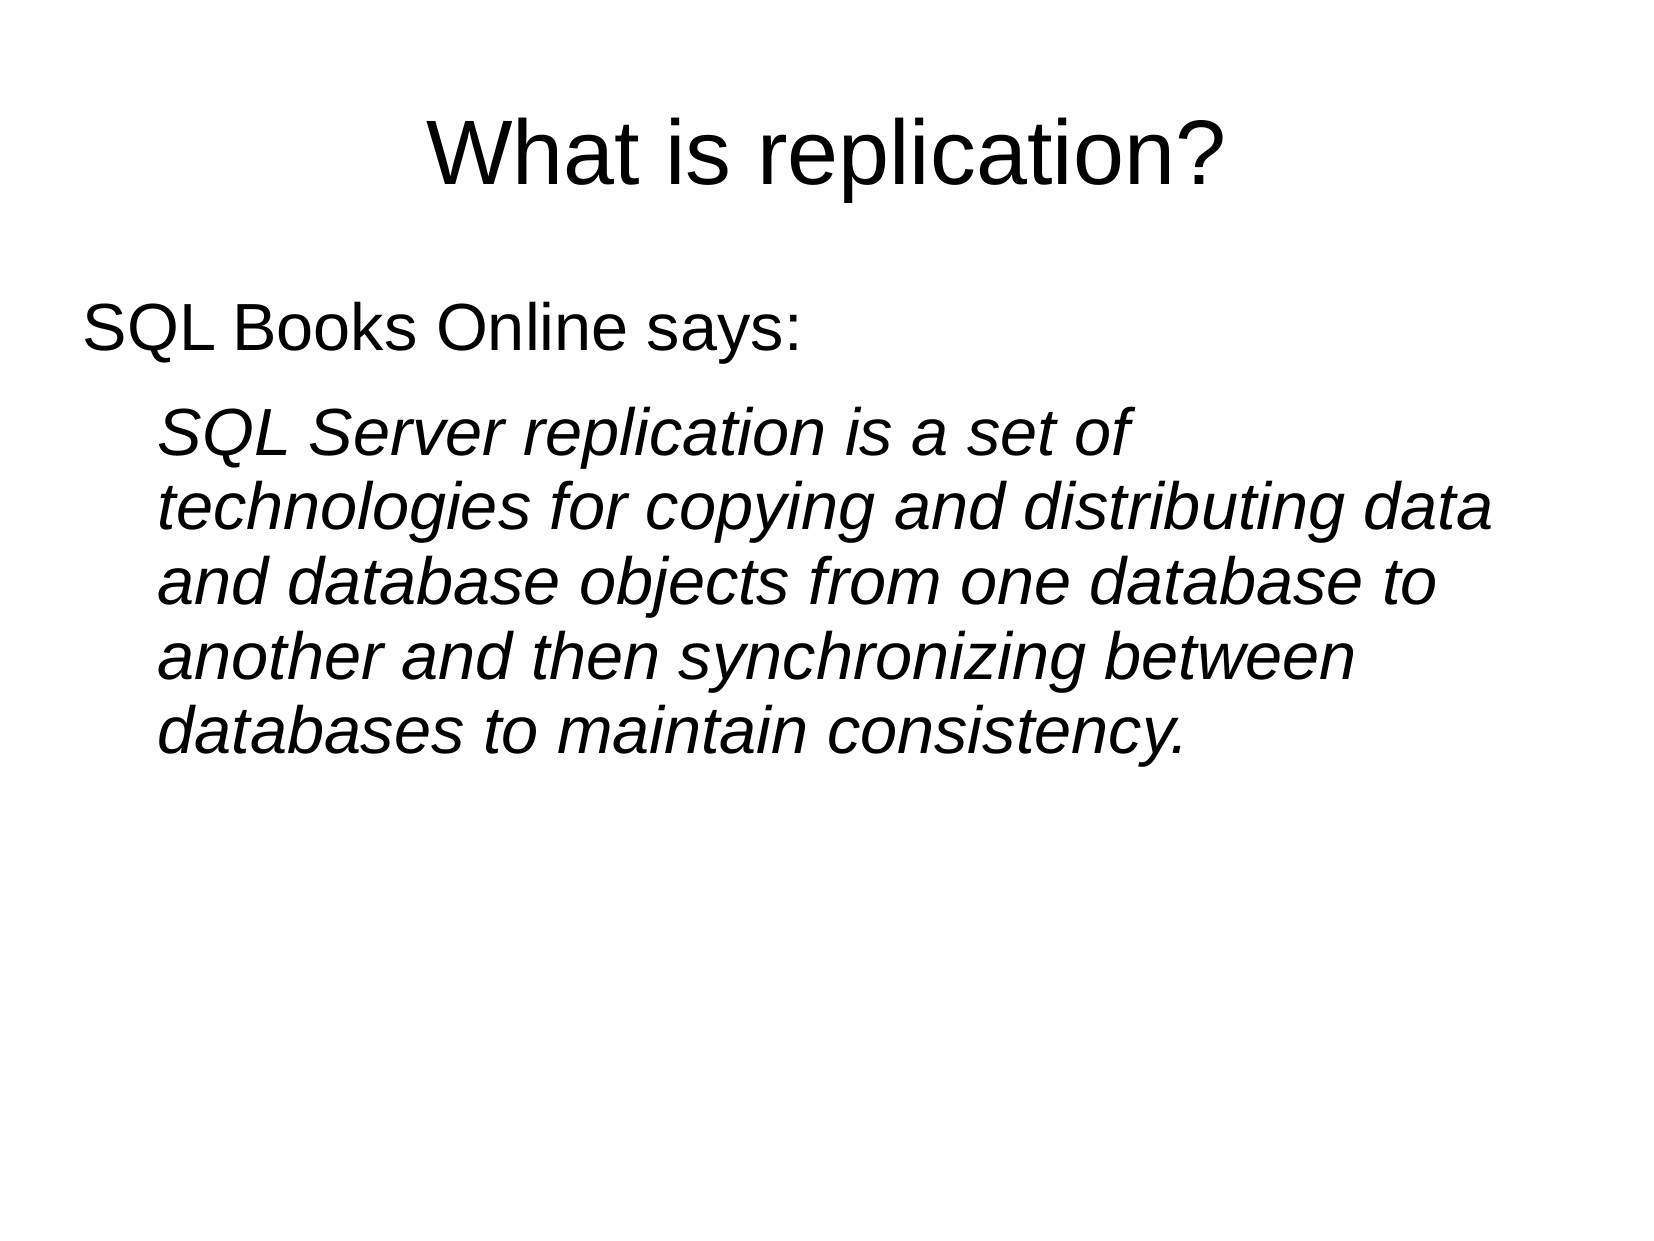

# What is replication?
SQL Books Online says:
SQL Server replication is a set of technologies for copying and distributing data and database objects from one database to another and then synchronizing between databases to maintain consistency.